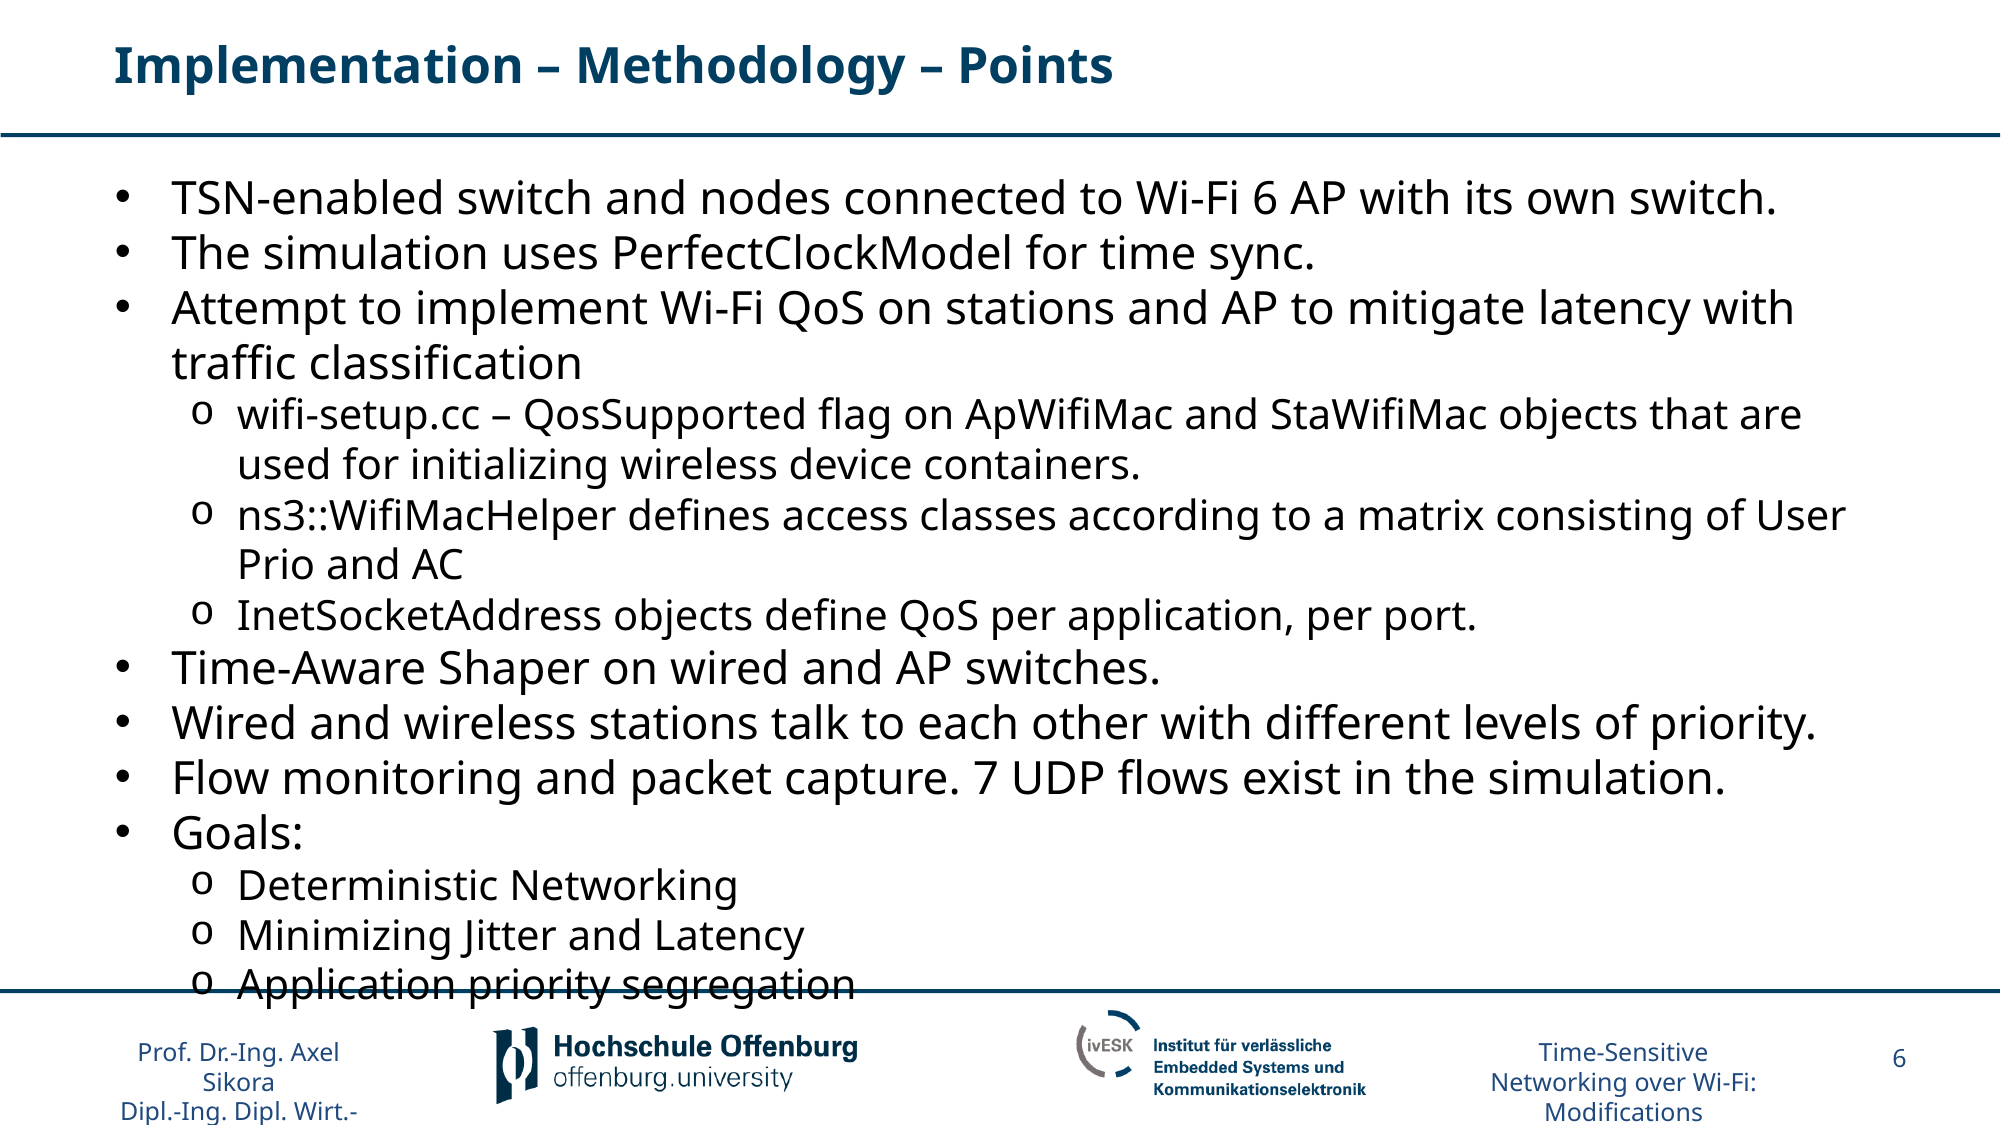

Implementation – Methodology – Points
# TSN-enabled switch and nodes connected to Wi-Fi 6 AP with its own switch.
The simulation uses PerfectClockModel for time sync.
Attempt to implement Wi-Fi QoS on stations and AP to mitigate latency with traffic classification
wifi-setup.cc – QosSupported flag on ApWifiMac and StaWifiMac objects that are used for initializing wireless device containers.
ns3::WifiMacHelper defines access classes according to a matrix consisting of User Prio and AC
InetSocketAddress objects define QoS per application, per port.
Time-Aware Shaper on wired and AP switches.
Wired and wireless stations talk to each other with different levels of priority.
Flow monitoring and packet capture. 7 UDP flows exist in the simulation.
Goals:
Deterministic Networking
Minimizing Jitter and Latency
Application priority segregation